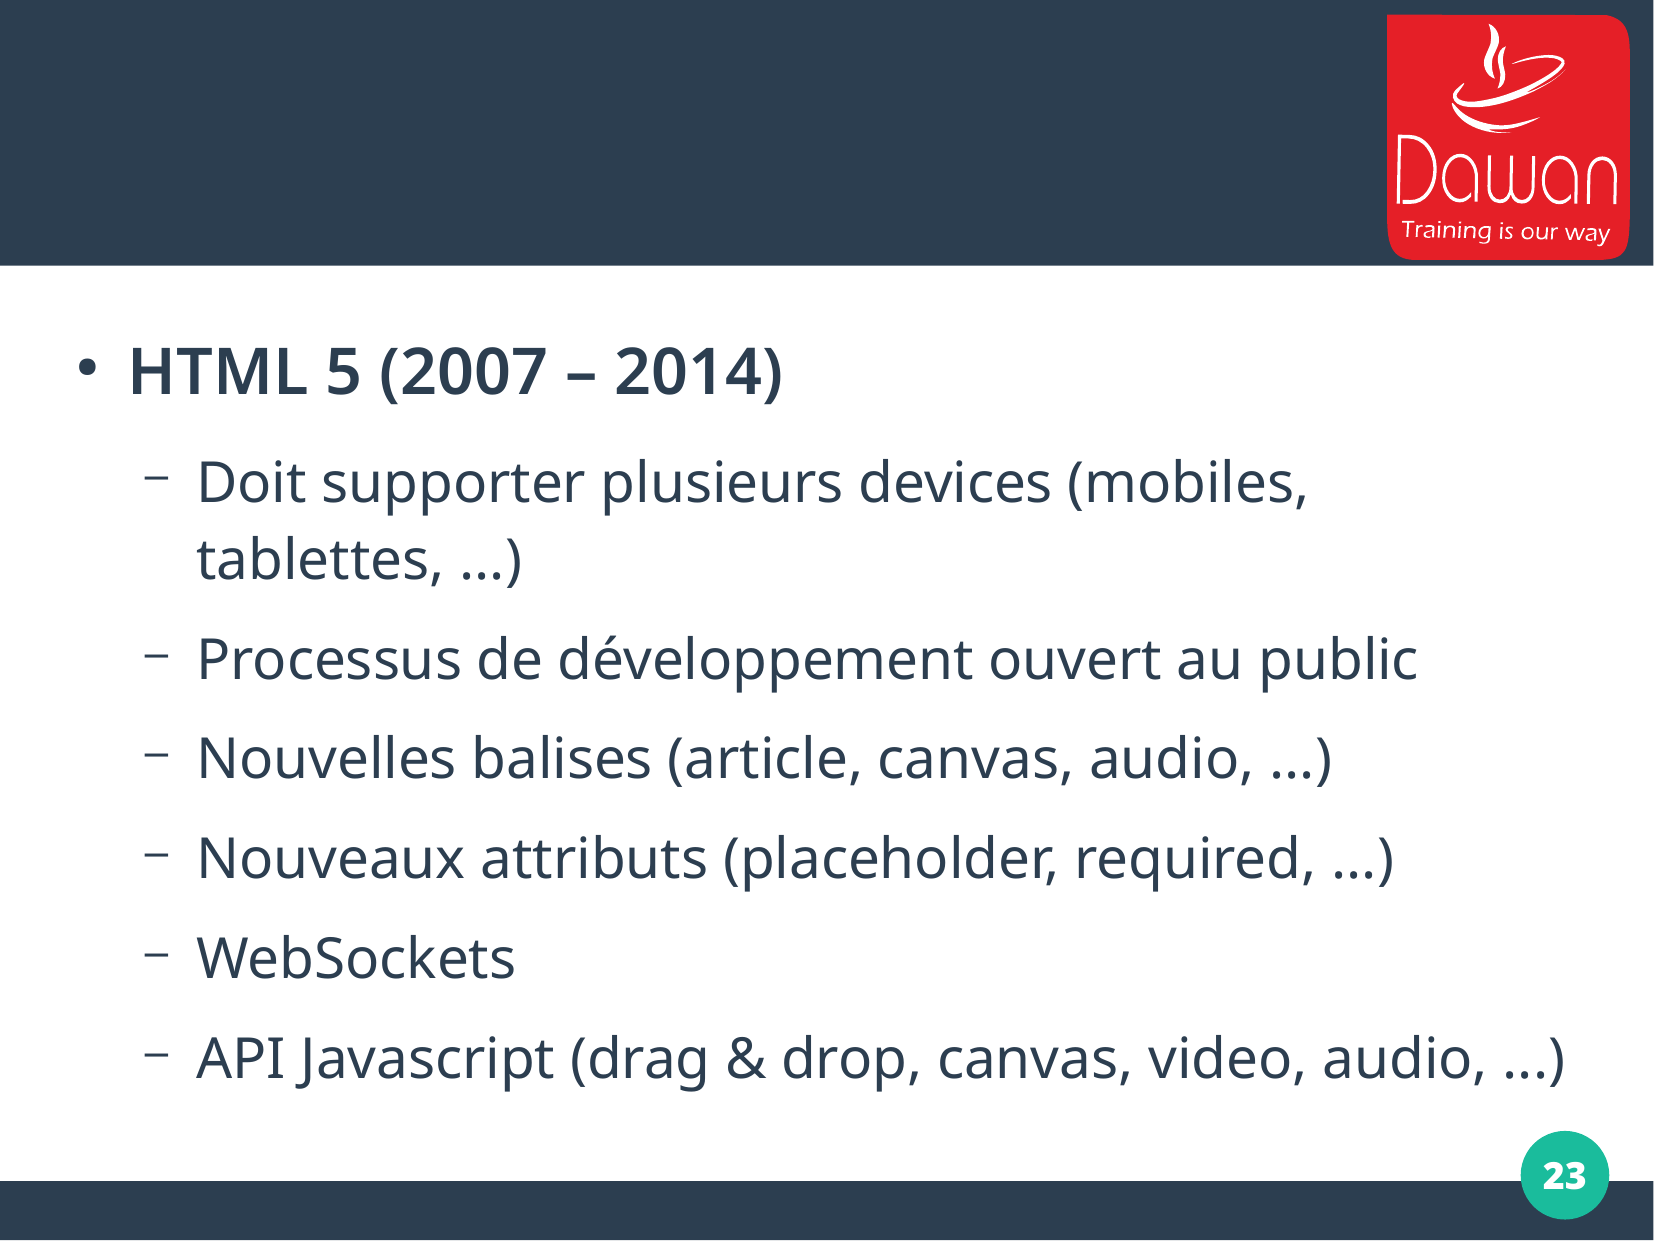

#
HTML 5 (2007 – 2014)
Doit supporter plusieurs devices (mobiles, tablettes, ...)
Processus de développement ouvert au public
Nouvelles balises (article, canvas, audio, ...)
Nouveaux attributs (placeholder, required, ...)
WebSockets
API Javascript (drag & drop, canvas, video, audio, ...)
23